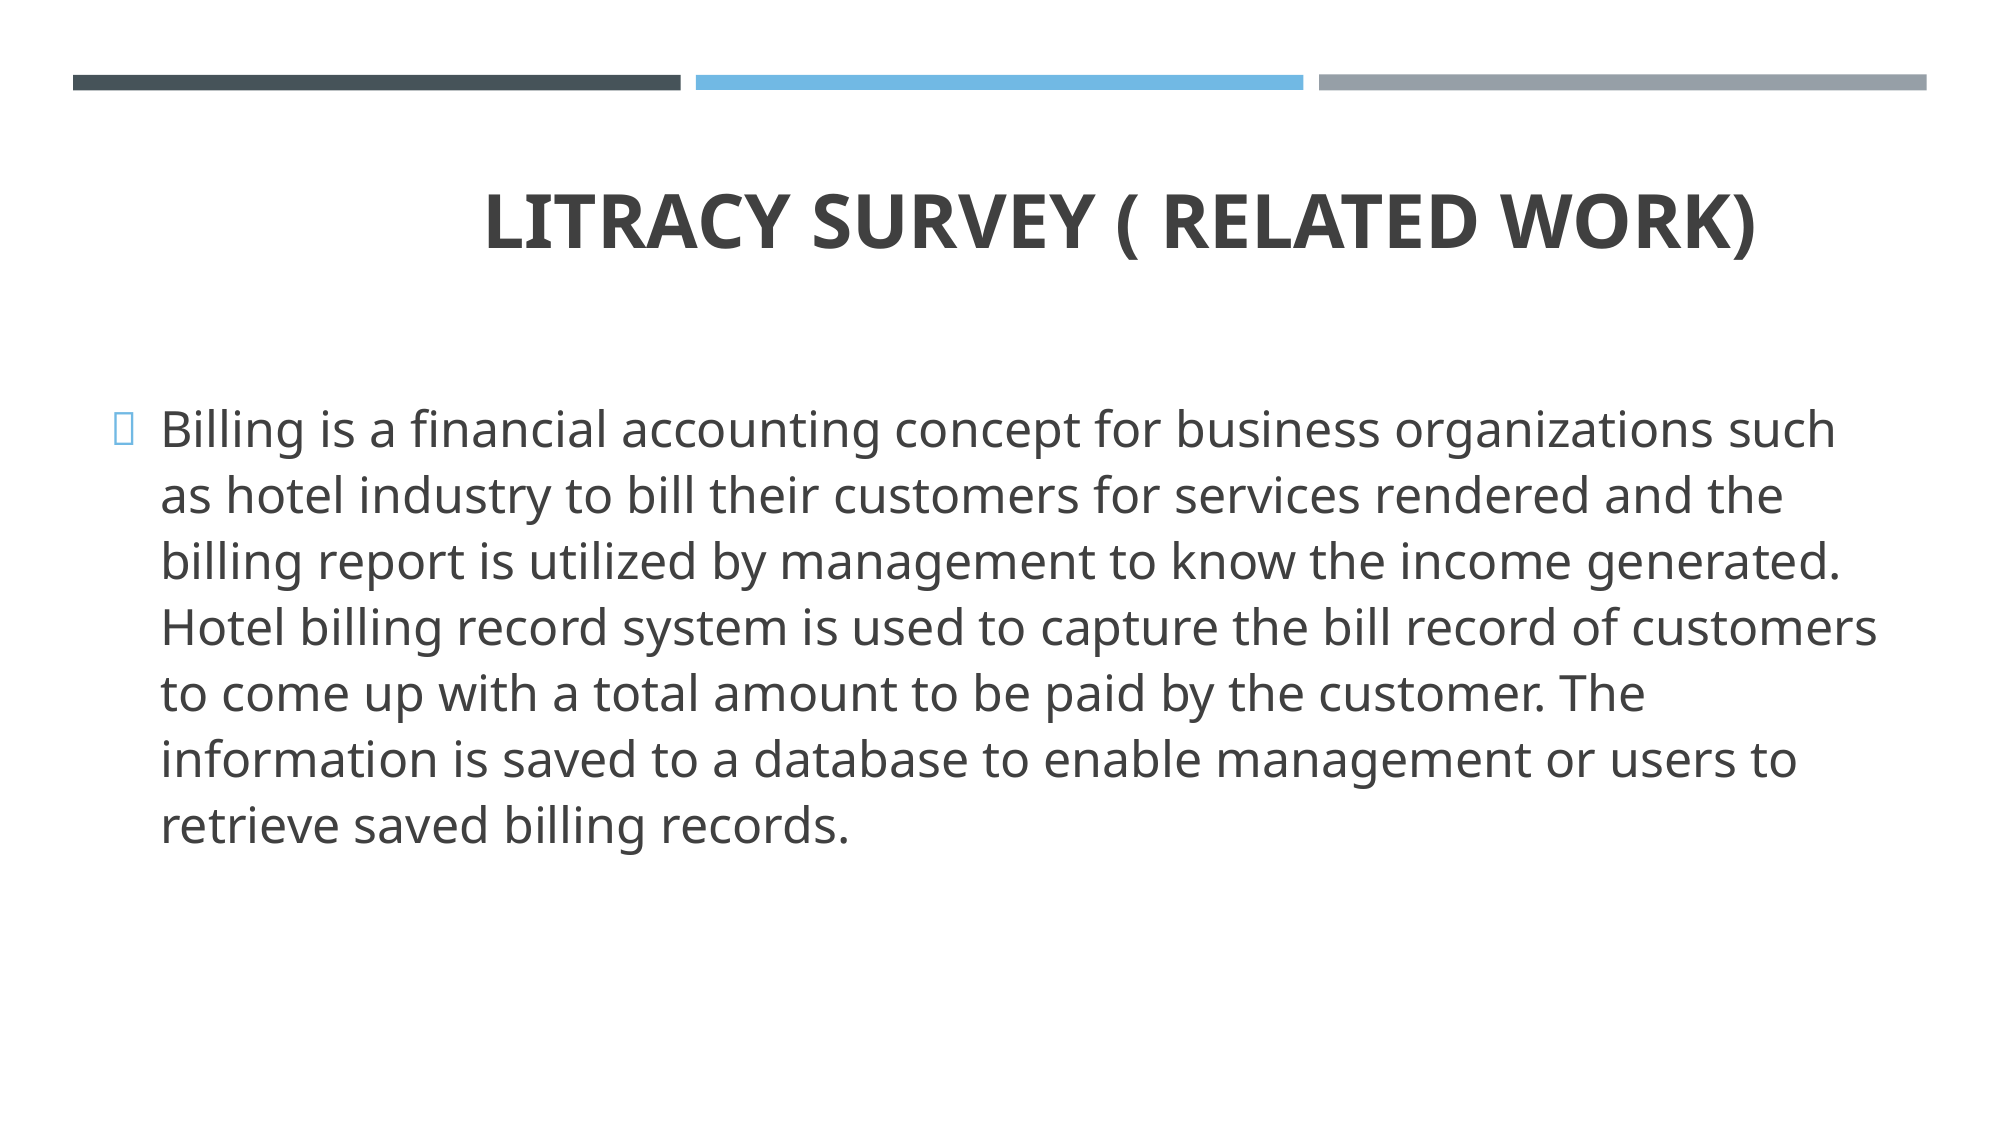

# LITRACY SURVEY ( RELATED WORK)
Billing is a financial accounting concept for business organizations such as hotel industry to bill their customers for services rendered and the billing report is utilized by management to know the income generated. Hotel billing record system is used to capture the bill record of customers to come up with a total amount to be paid by the customer. The information is saved to a database to enable management or users to retrieve saved billing records.